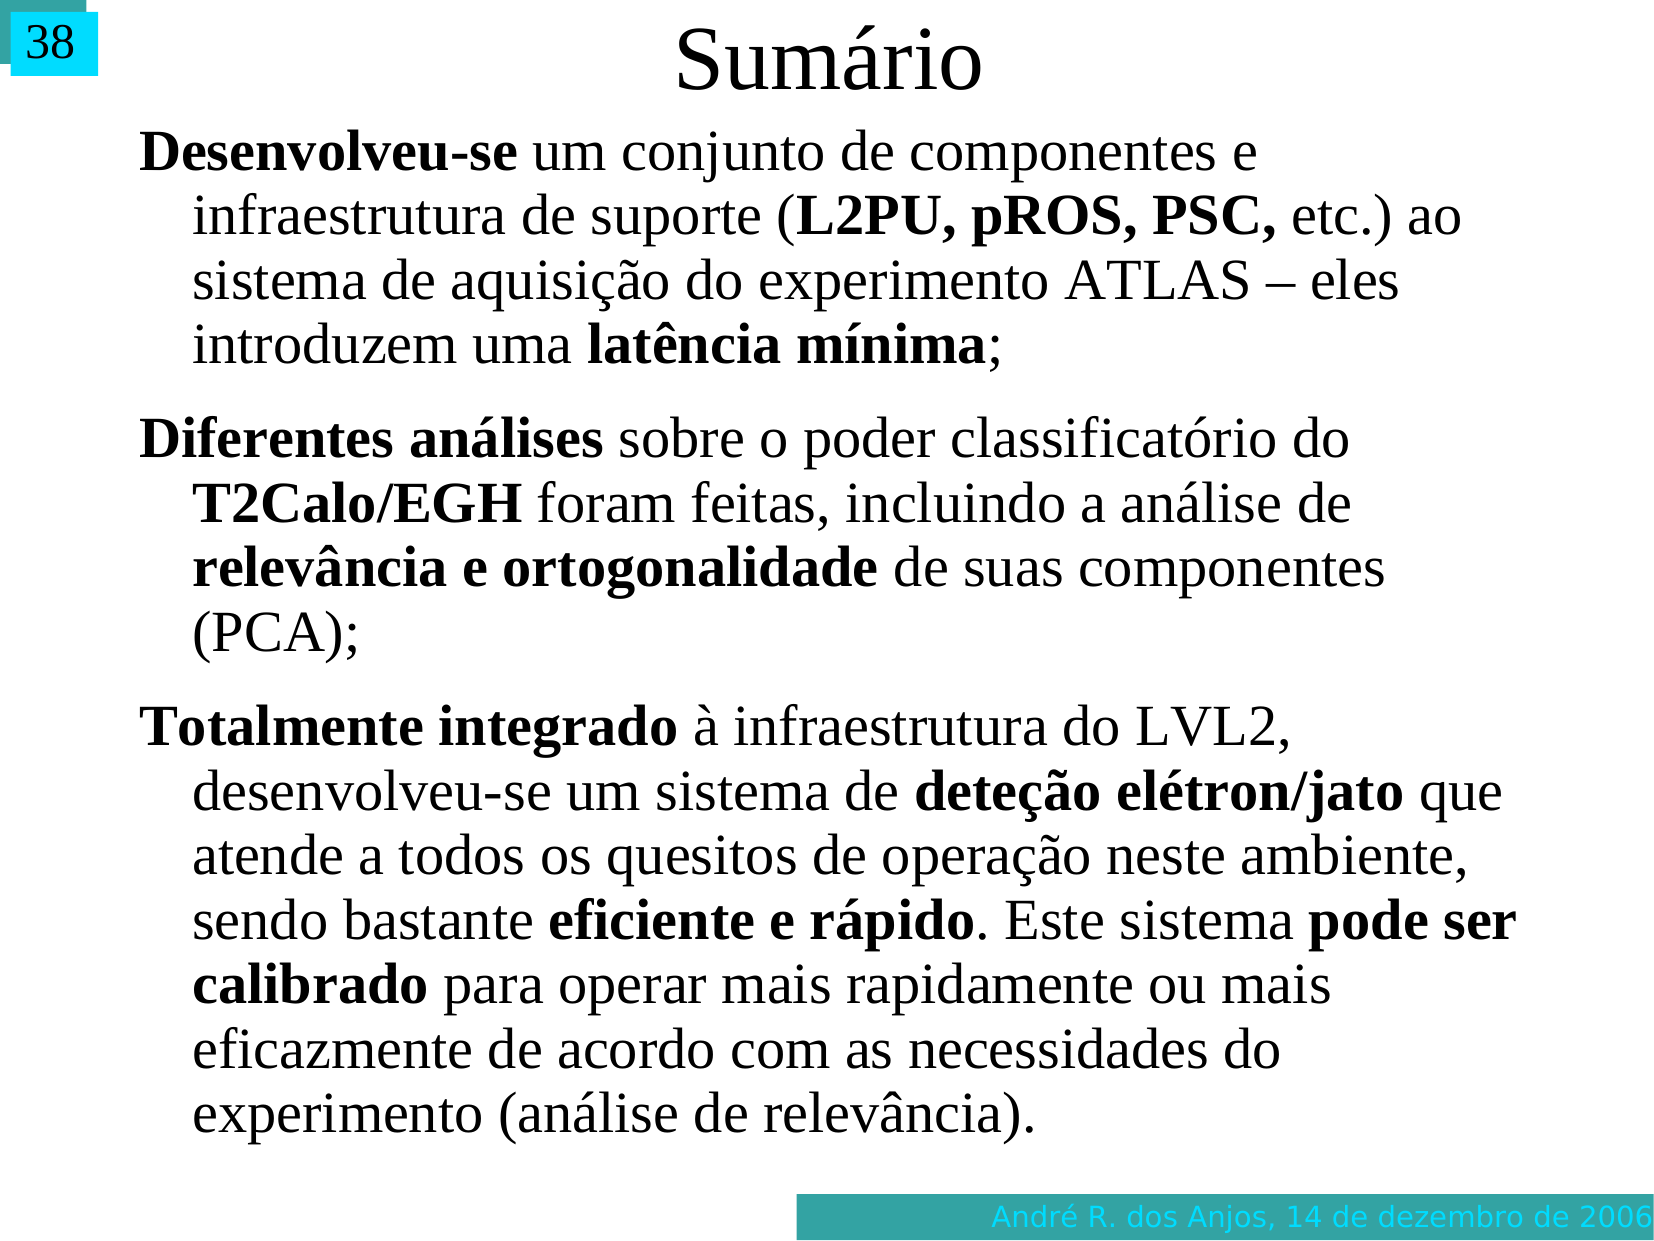

# Sumário
Desenvolveu-se um conjunto de componentes e infraestrutura de suporte (L2PU, pROS, PSC, etc.) ao sistema de aquisição do experimento ATLAS – eles introduzem uma latência mínima;
Diferentes análises sobre o poder classificatório do T2Calo/EGH foram feitas, incluindo a análise de relevância e ortogonalidade de suas componentes (PCA);
Totalmente integrado à infraestrutura do LVL2, desenvolveu-se um sistema de deteção elétron/jato que atende a todos os quesitos de operação neste ambiente, sendo bastante eficiente e rápido. Este sistema pode ser calibrado para operar mais rapidamente ou mais eficazmente de acordo com as necessidades do experimento (análise de relevância).